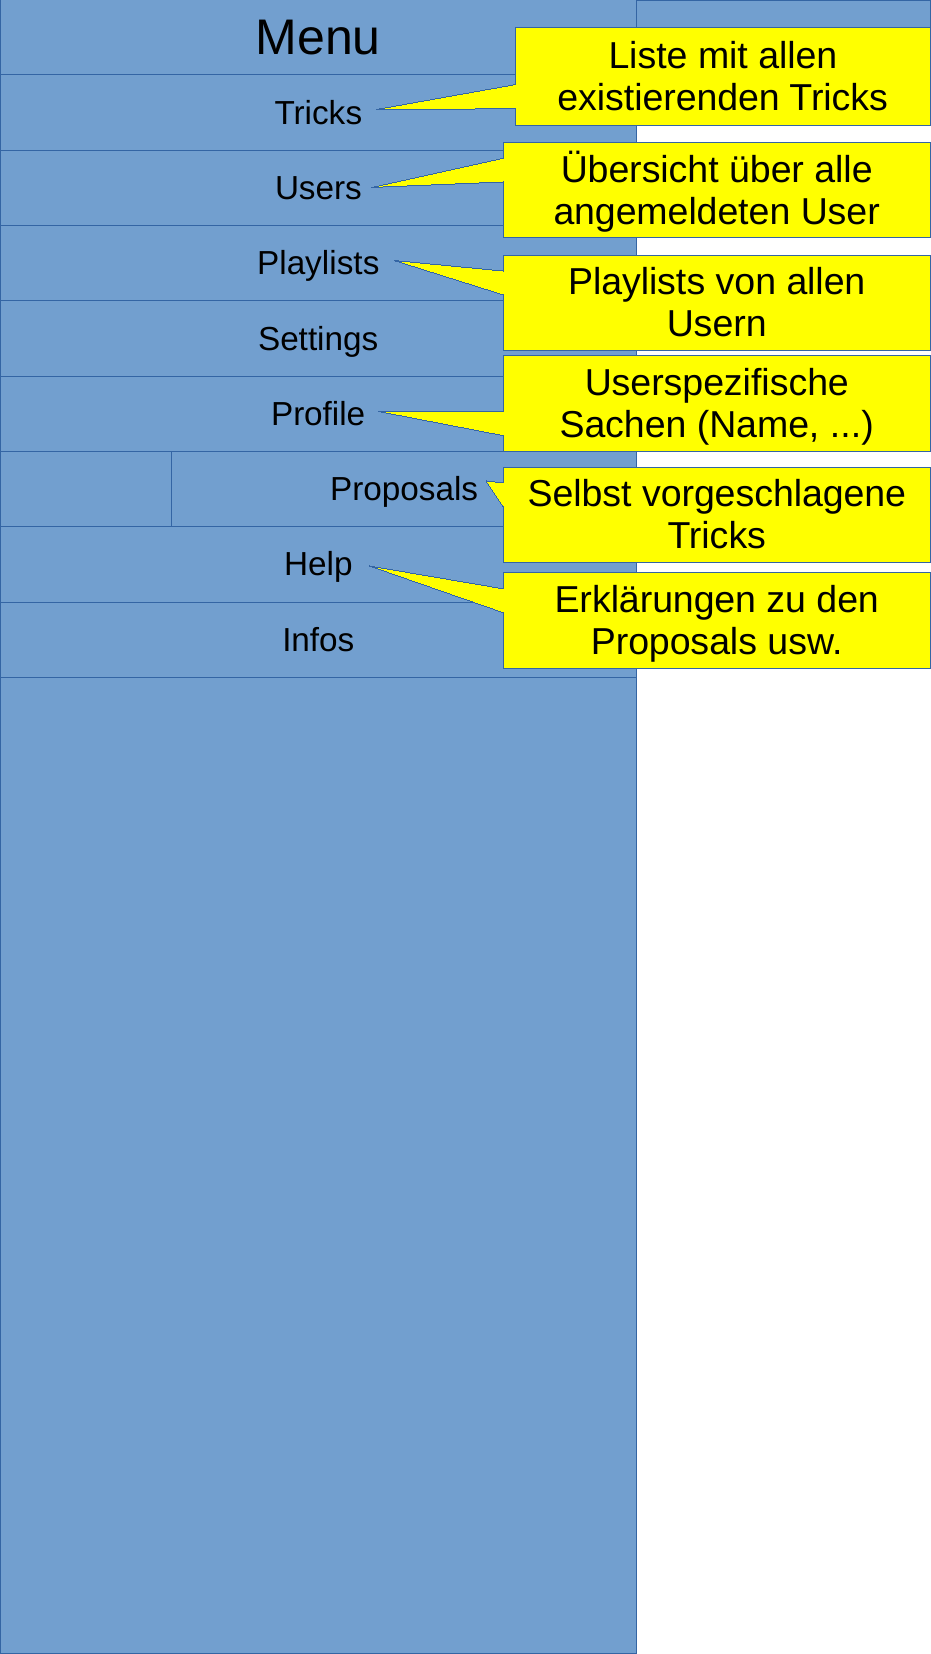

Menu
Menu
Liste mit allen existierenden Tricks
Tricks
Übersicht über alle angemeldeten User
Users
Playlists
Playlists von allen Usern
Settings
Userspezifische Sachen (Name, ...)
Profile
Proposals
Selbst vorgeschlagene Tricks
Help
Erklärungen zu den Proposals usw.
Infos